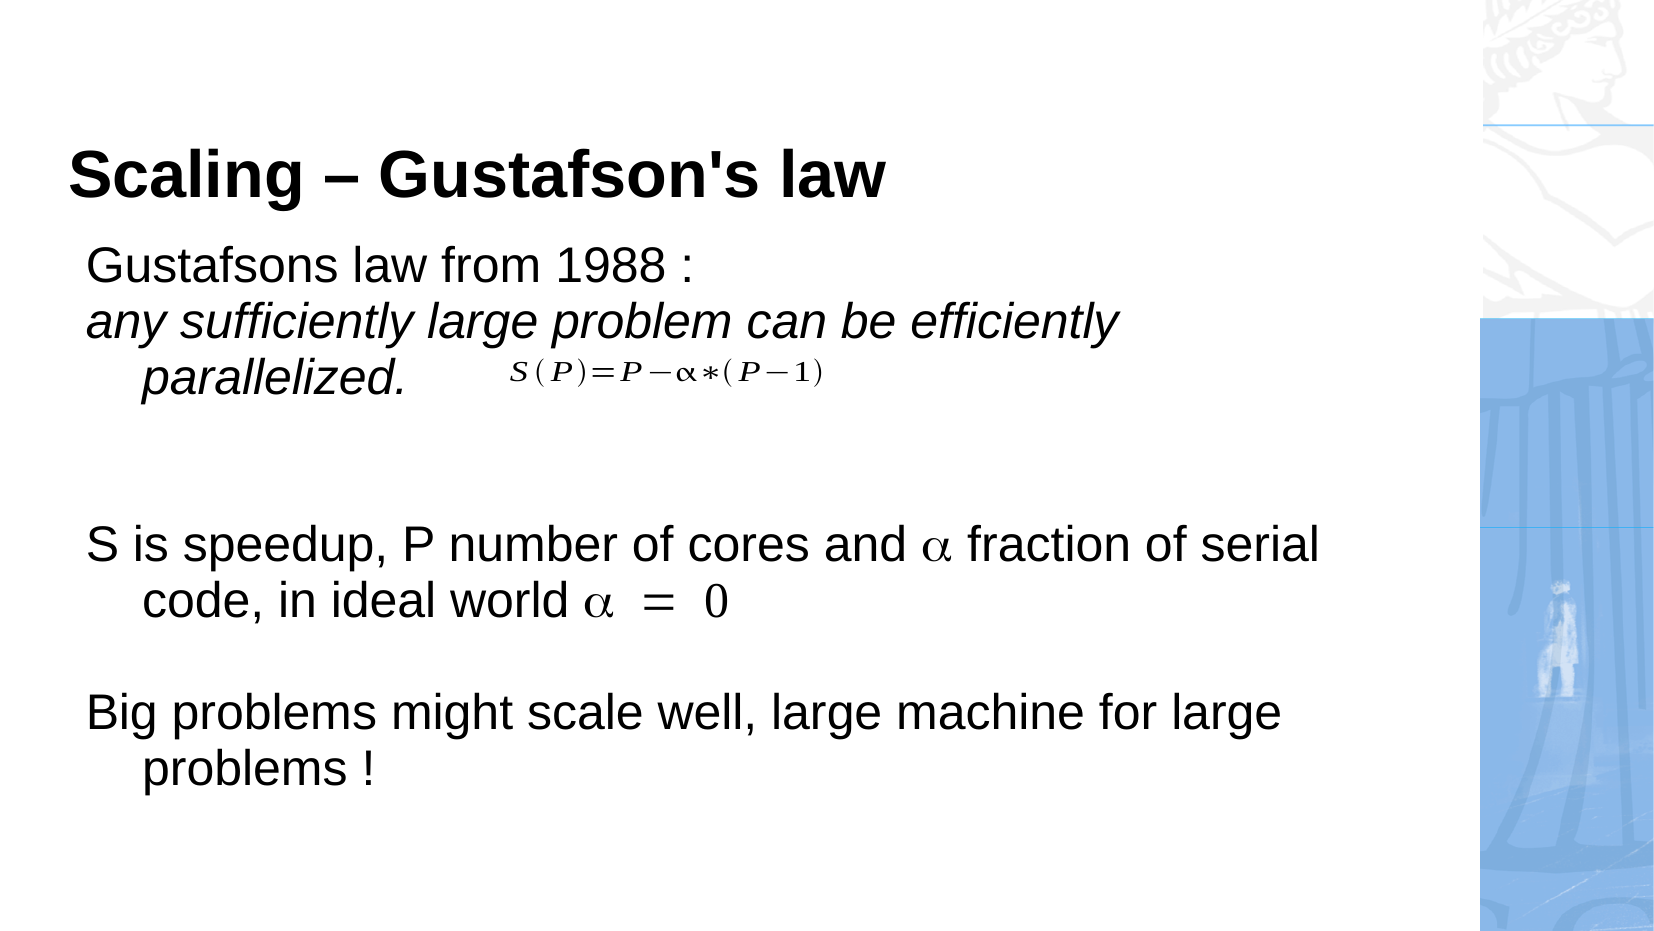

Scaling – Gustafson's law
Gustafsons law from 1988 :
any sufficiently large problem can be efficiently parallelized.
S is speedup, P number of cores and a fraction of serial code, in ideal world a = 0
Big problems might scale well, large machine for large problems !